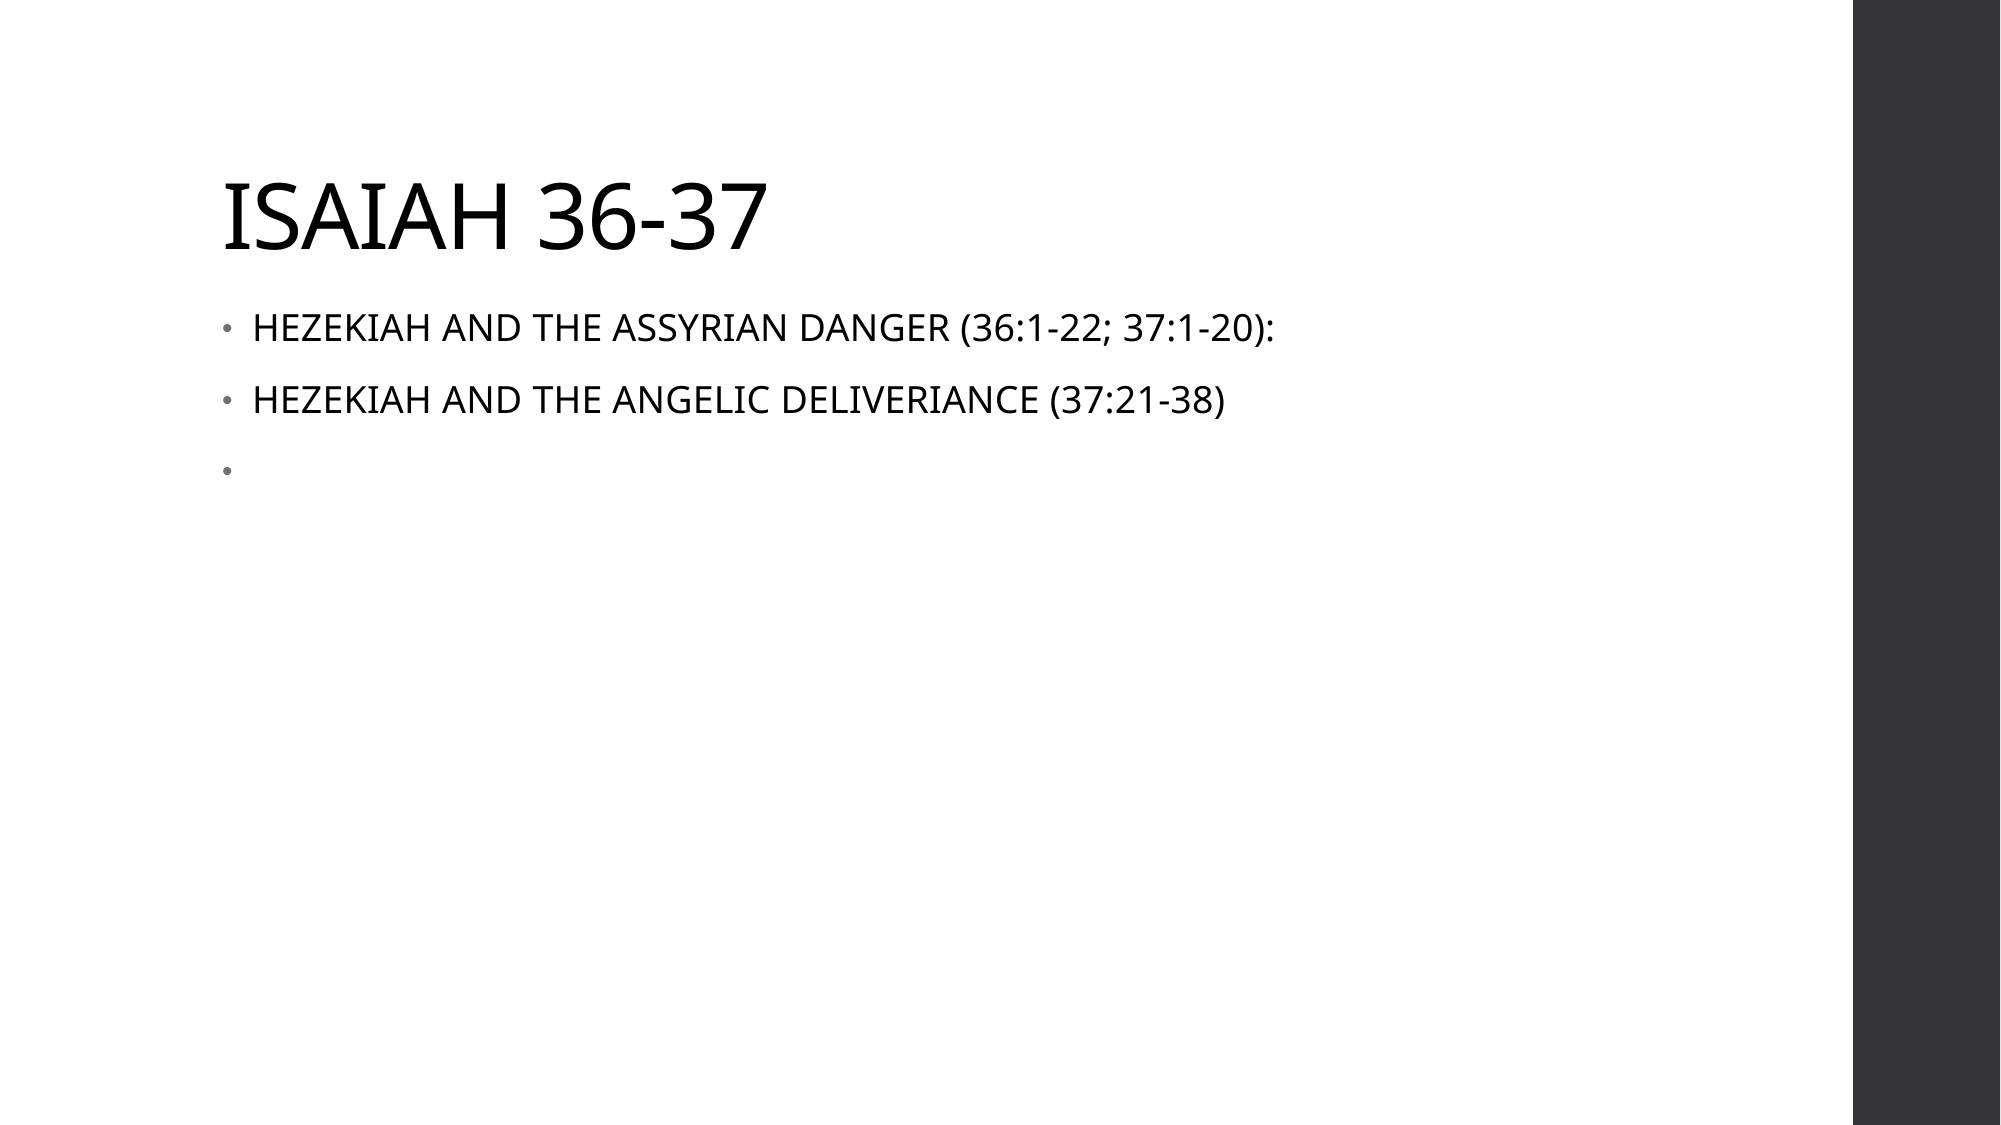

# ISAIAH 36-37
HEZEKIAH AND THE ASSYRIAN DANGER (36:1-22; 37:1-20):
HEZEKIAH AND THE ANGELIC DELIVERIANCE (37:21-38)